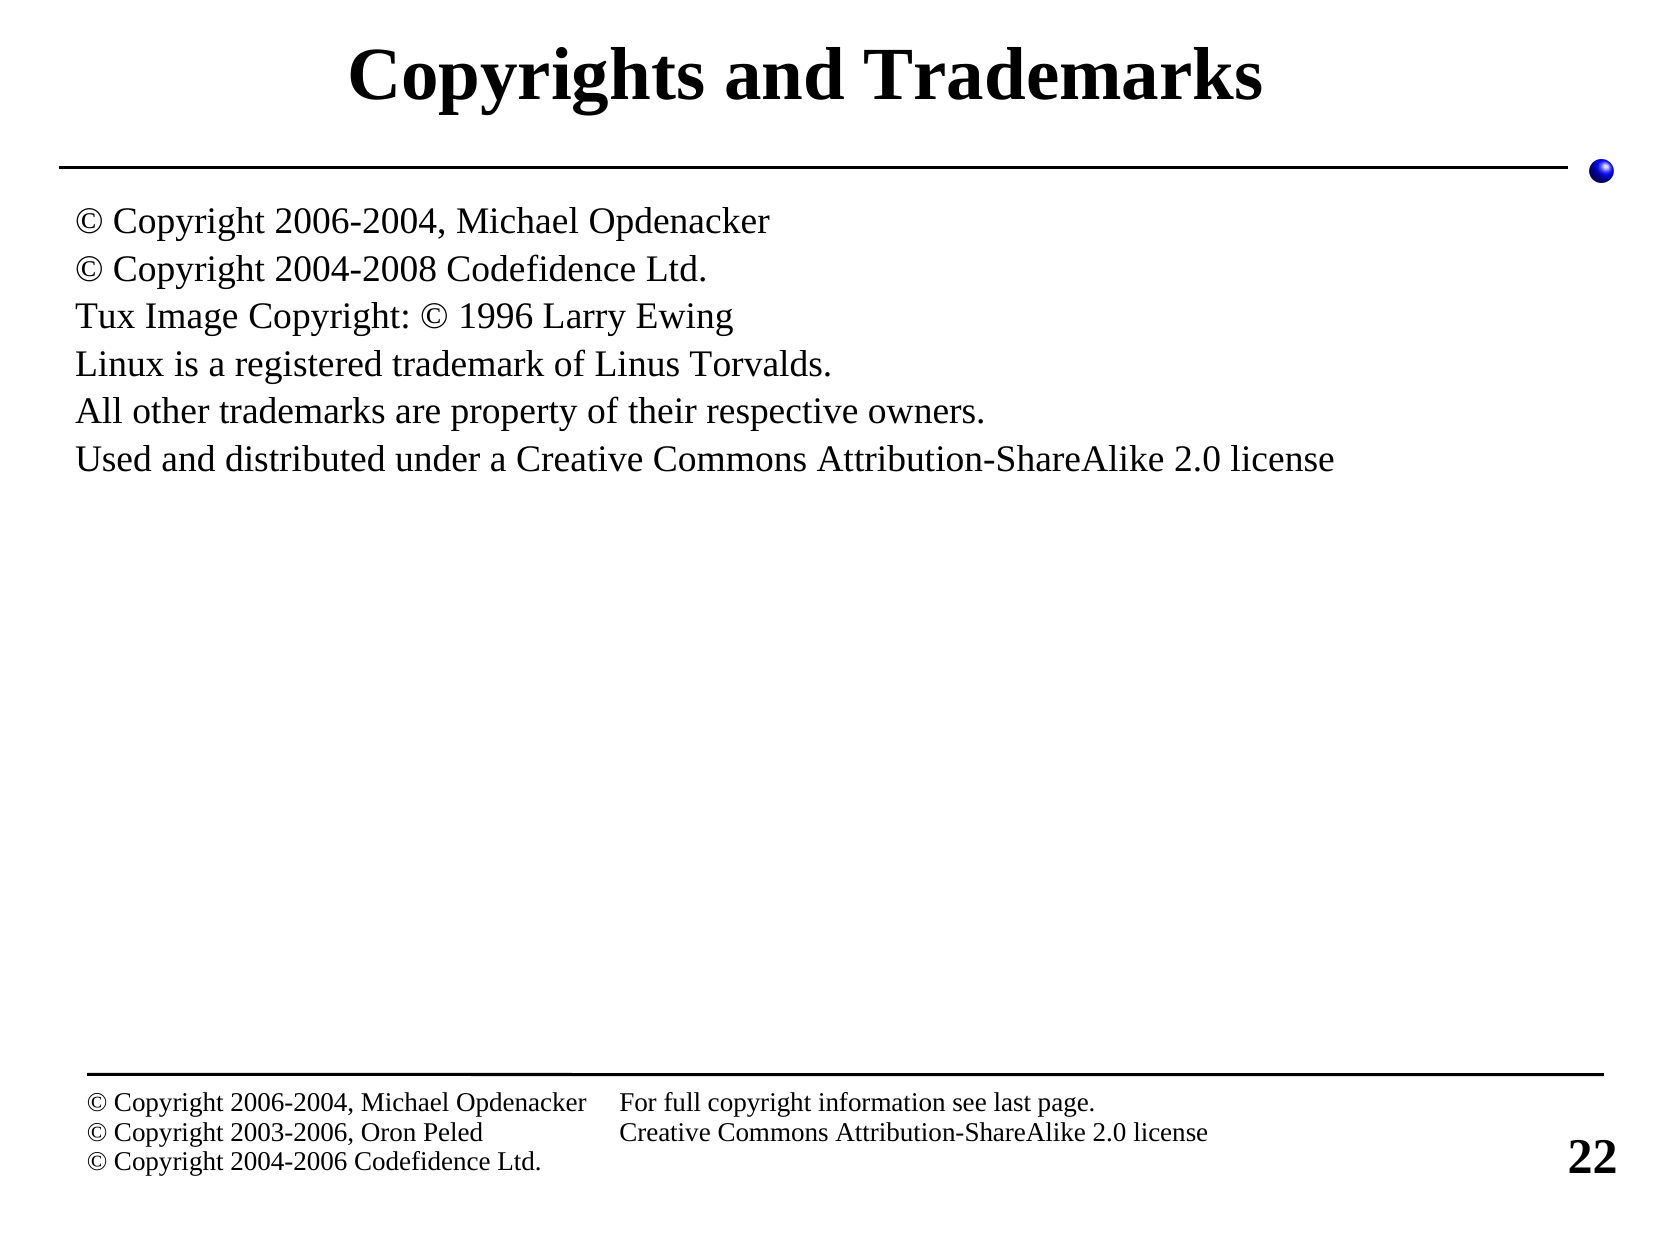

# Copyrights and Trademarks
© Copyright 2006-2004, Michael Opdenacker
© Copyright 2004-2008 Codefidence Ltd.
Tux Image Copyright: © 1996 Larry Ewing
Linux is a registered trademark of Linus Torvalds.
All other trademarks are property of their respective owners.
Used and distributed under a Creative Commons Attribution-ShareAlike 2.0 license